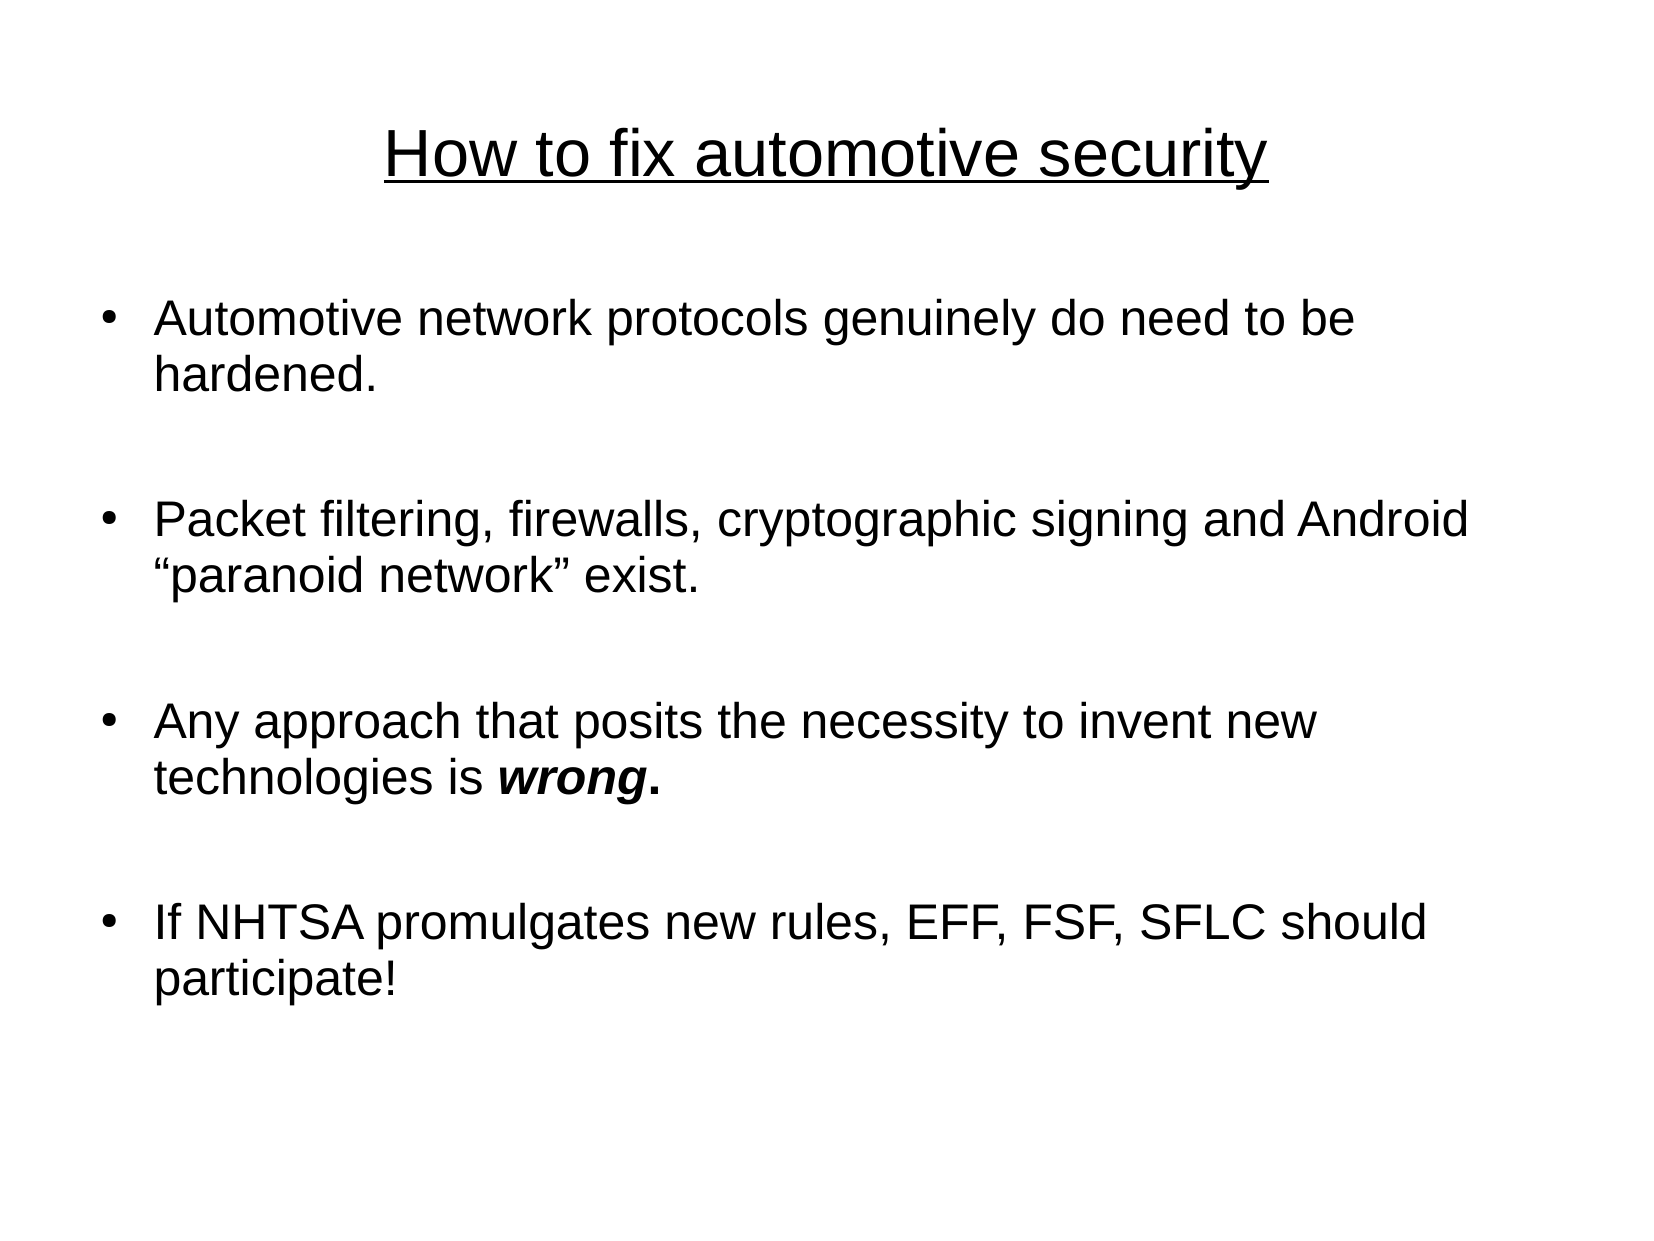

# How to fix automotive security
Automotive network protocols genuinely do need to be hardened.
Packet filtering, firewalls, cryptographic signing and Android “paranoid network” exist.
Any approach that posits the necessity to invent new technologies is wrong.
If NHTSA promulgates new rules, EFF, FSF, SFLC should participate!